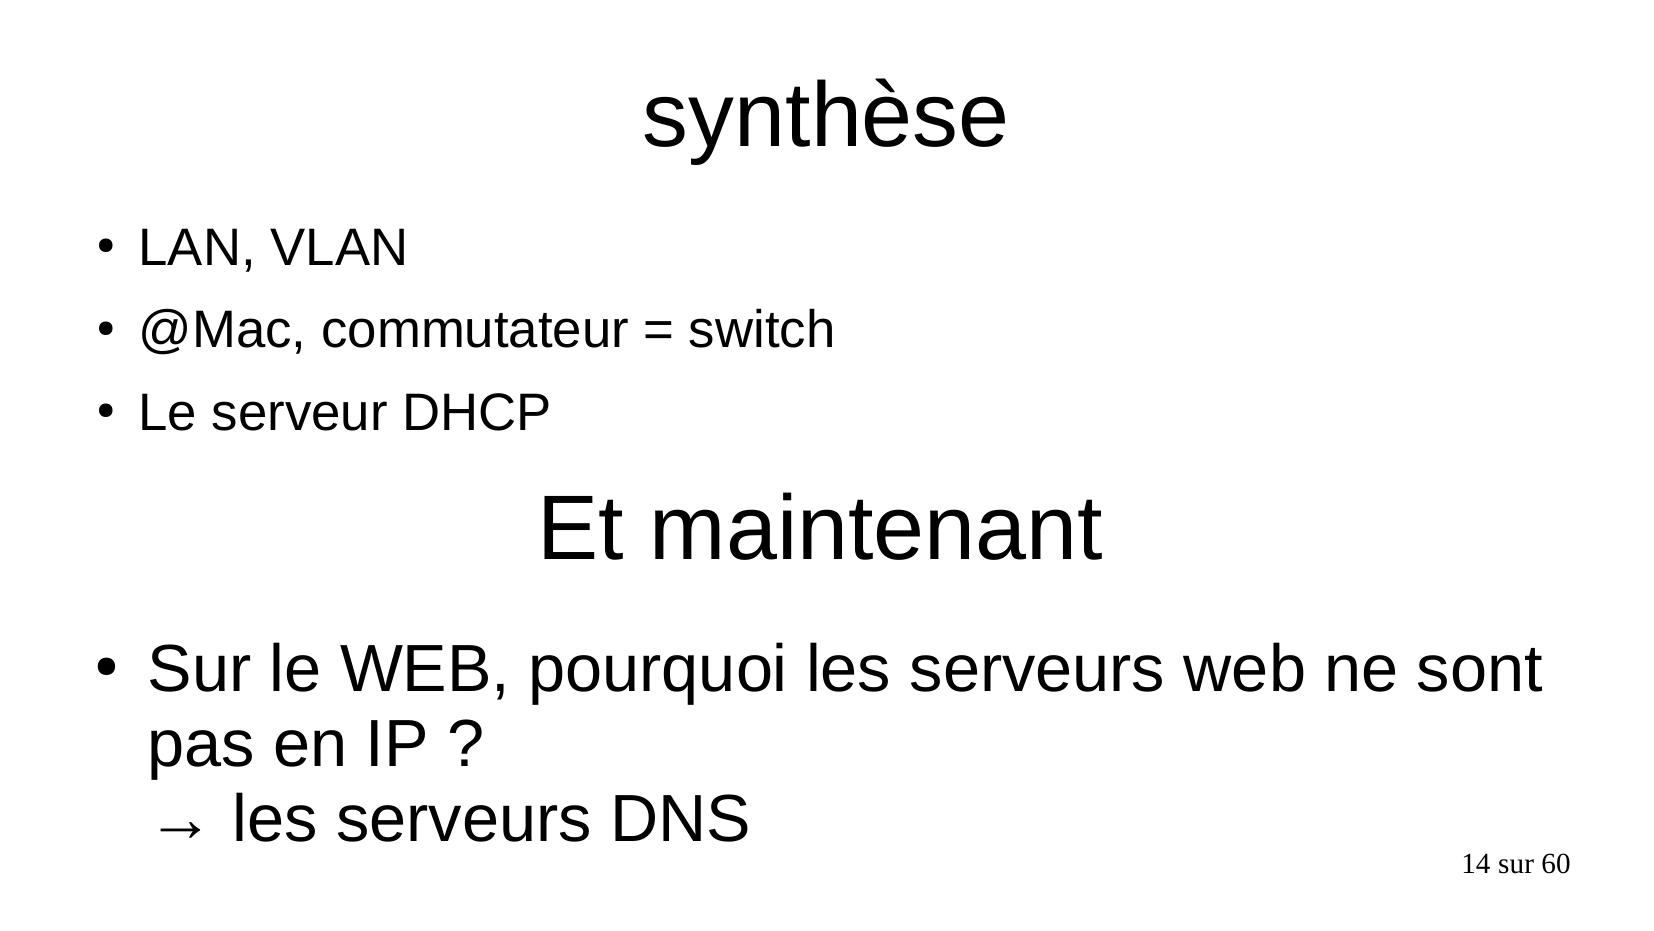

# synthèse
LAN, VLAN
@Mac, commutateur = switch
Le serveur DHCP
Et maintenant
Sur le WEB, pourquoi les serveurs web ne sont pas en IP ?
→ les serveurs DNS
14